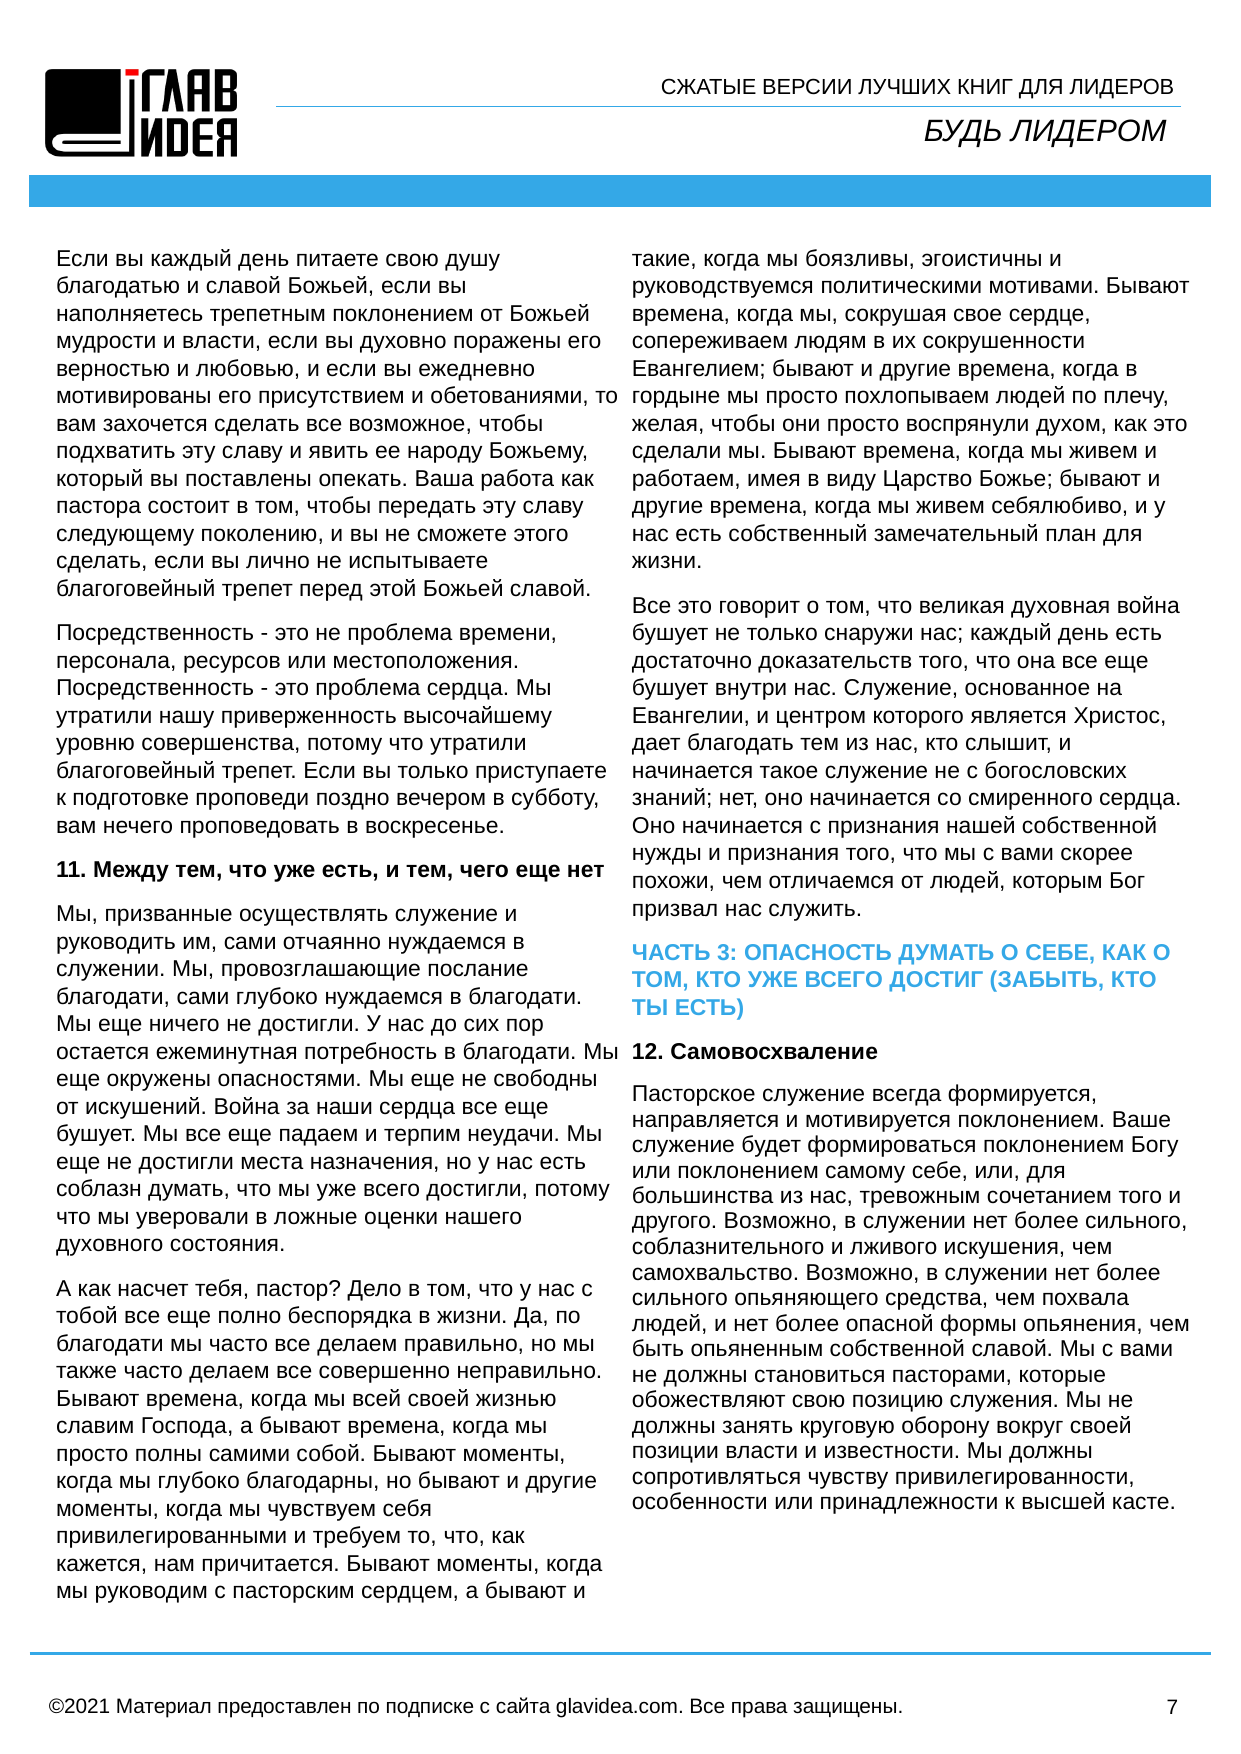

# СЖАТЫЕ ВЕРСИИ ЛУЧШИХ КНИГ ДЛЯ ЛИДЕРОВ
БУДЬ ЛИДЕРОМ
Если вы каждый день питаете свою душу благодатью и славой Божьей, если вы наполняетесь трепетным поклонением от Божьей мудрости и власти, если вы духовно поражены его верностью и любовью, и если вы ежедневно мотивированы его присутствием и обетованиями, то вам захочется сделать все возможное, чтобы подхватить эту славу и явить ее народу Божьему, который вы поставлены опекать. Ваша работа как пастора состоит в том, чтобы передать эту славу следующему поколению, и вы не сможете этого сделать, если вы лично не испытываете благоговейный трепет перед этой Божьей славой.
Посредственность - это не проблема времени, персонала, ресурсов или местоположения. Посредственность - это проблема сердца. Мы утратили нашу приверженность высочайшему уровню совершенства, потому что утратили благоговейный трепет. Если вы только приступаете к подготовке проповеди поздно вечером в субботу, вам нечего проповедовать в воскресенье.
11. Между тем, что уже есть, и тем, чего еще нет
Мы, призванные осуществлять служение и руководить им, сами отчаянно нуждаемся в служении. Мы, провозглашающие послание благодати, сами глубоко нуждаемся в благодати. Мы еще ничего не достигли. У нас до сих пор остается ежеминутная потребность в благодати. Мы еще окружены опасностями. Мы еще не свободны от искушений. Война за наши сердца все еще бушует. Мы все еще падаем и терпим неудачи. Мы еще не достигли места назначения, но у нас есть соблазн думать, что мы уже всего достигли, потому что мы уверовали в ложные оценки нашего духовного состояния.
А как насчет тебя, пастор? Дело в том, что у нас с тобой все еще полно беспорядка в жизни. Да, по благодати мы часто все делаем правильно, но мы также часто делаем все совершенно неправильно. Бывают времена, когда мы всей своей жизнью славим Господа, а бывают времена, когда мы просто полны самими собой. Бывают моменты, когда мы глубоко благодарны, но бывают и другие моменты, когда мы чувствуем себя привилегированными и требуем то, что, как кажется, нам причитается. Бывают моменты, когда мы руководим с пасторским сердцем, а бывают и такие, когда мы боязливы, эгоистичны и руководствуемся политическими мотивами. Бывают времена, когда мы, сокрушая свое сердце, сопереживаем людям в их сокрушенности Евангелием; бывают и другие времена, когда в гордыне мы просто похлопываем людей по плечу, желая, чтобы они просто воспрянули духом, как это сделали мы. Бывают времена, когда мы живем и работаем, имея в виду Царство Божье; бывают и другие времена, когда мы живем себялюбиво, и у нас есть собственный замечательный план для жизни.
Все это говорит о том, что великая духовная война бушует не только снаружи нас; каждый день есть достаточно доказательств того, что она все еще бушует внутри нас. Служение, основанное на Евангелии, и центром которого является Христос, дает благодать тем из нас, кто слышит, и начинается такое служение не с богословских знаний; нет, оно начинается со смиренного сердца. Оно начинается с признания нашей собственной нужды и признания того, что мы с вами скорее похожи, чем отличаемся от людей, которым Бог призвал нас служить.
ЧАСТЬ 3: ОПАСНОСТЬ ДУМАТЬ О СЕБЕ, КАК О ТОМ, КТО УЖЕ ВСЕГО ДОСТИГ (ЗАБЫТЬ, КТО ТЫ ЕСТЬ)
12. Самовосхваление
Пасторское служение всегда формируется, направляется и мотивируется поклонением. Ваше служение будет формироваться поклонением Богу или поклонением самому себе, или, для большинства из нас, тревожным сочетанием того и другого. Возможно, в служении нет более сильного, соблазнительного и лживого искушения, чем самохвальство. Возможно, в служении нет более сильного опьяняющего средства, чем похвала людей, и нет более опасной формы опьянения, чем быть опьяненным собственной славой. Мы с вами не должны становиться пасторами, которые обожествляют свою позицию служения. Мы не должны занять круговую оборону вокруг своей позиции власти и известности. Мы должны сопротивляться чувству привилегированности, особенности или принадлежности к высшей касте.
©2021 Материал предоставлен по подписке с сайта glavidea.com. Все права защищены.
7